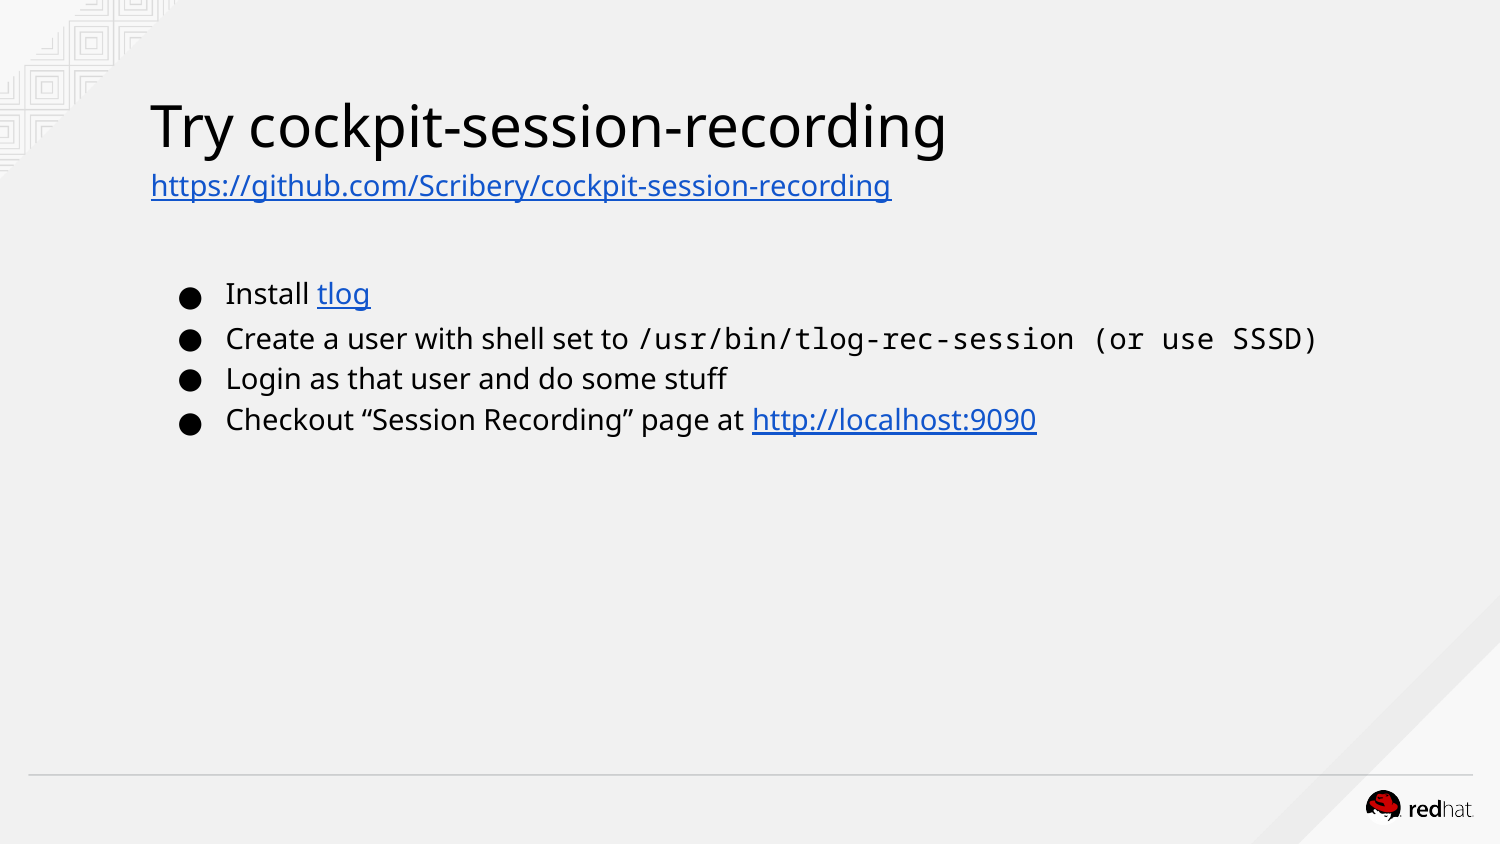

Try cockpit-session-recording
https://github.com/Scribery/cockpit-session-recording
# Install tlog
Create a user with shell set to /usr/bin/tlog-rec-session (or use SSSD)
Login as that user and do some stuff
Checkout “Session Recording” page at http://localhost:9090